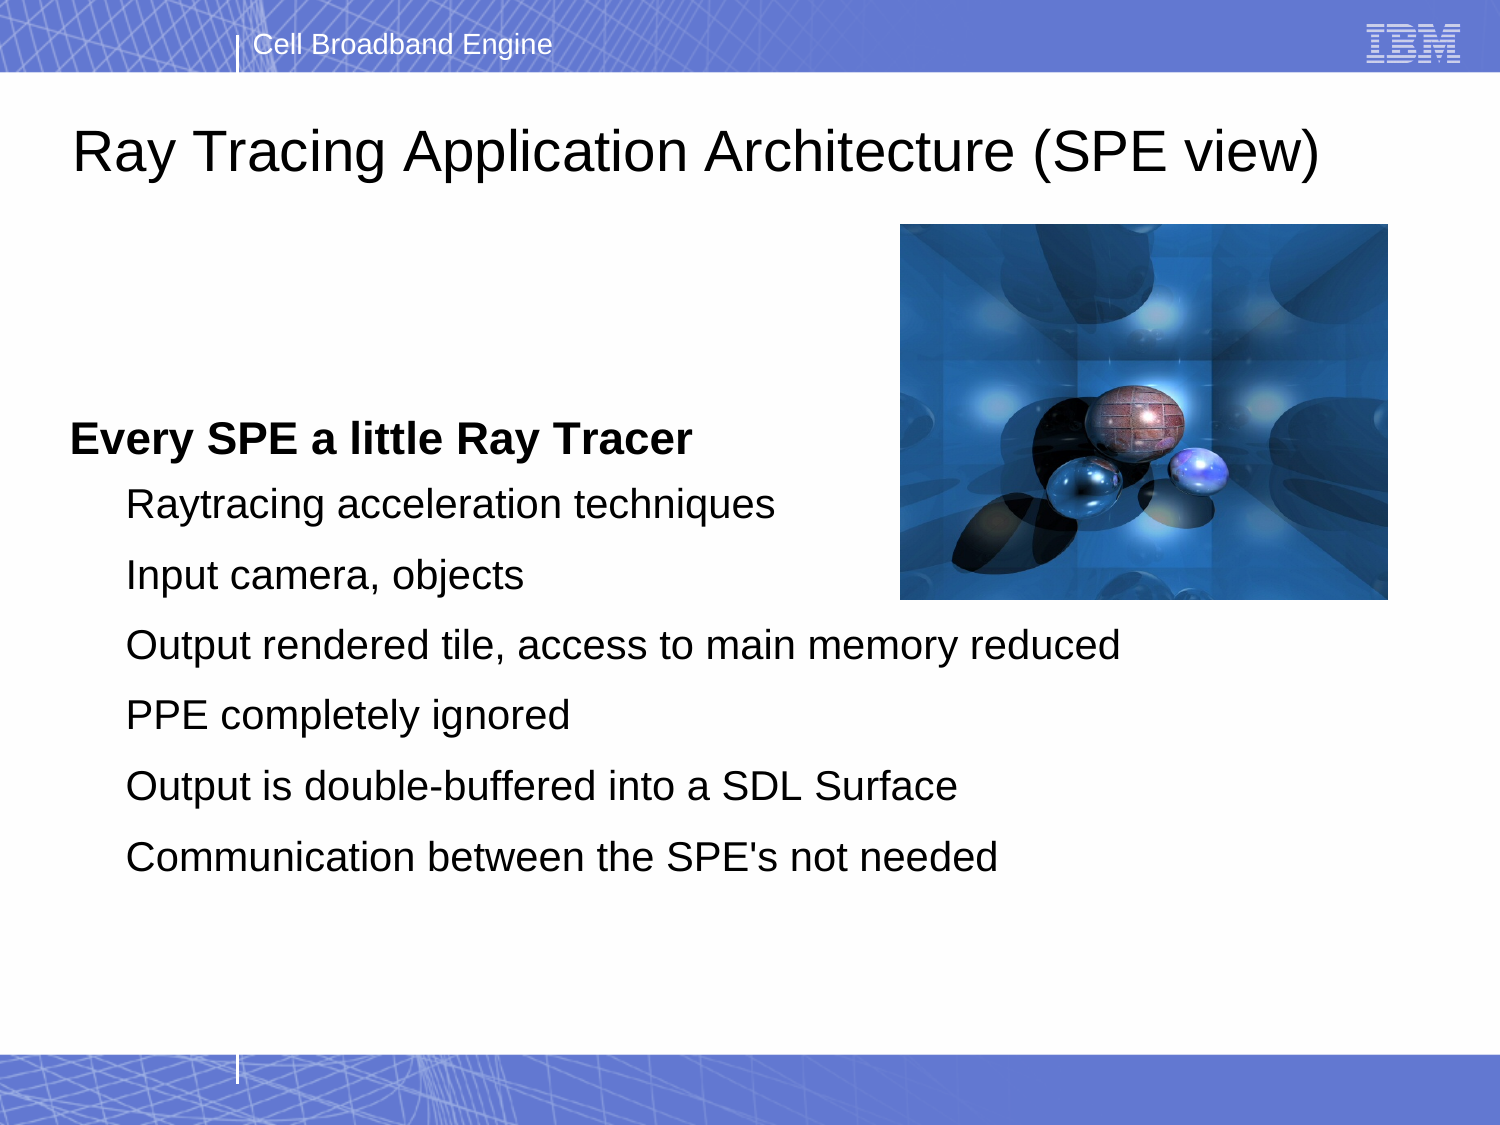

# Ray Tracing Application Architecture (SPE view)
Every SPE a little Ray Tracer
 Raytracing acceleration techniques
 Input camera, objects
 Output rendered tile, access to main memory reduced
 PPE completely ignored
 Output is double-buffered into a SDL Surface
 Communication between the SPE's not needed